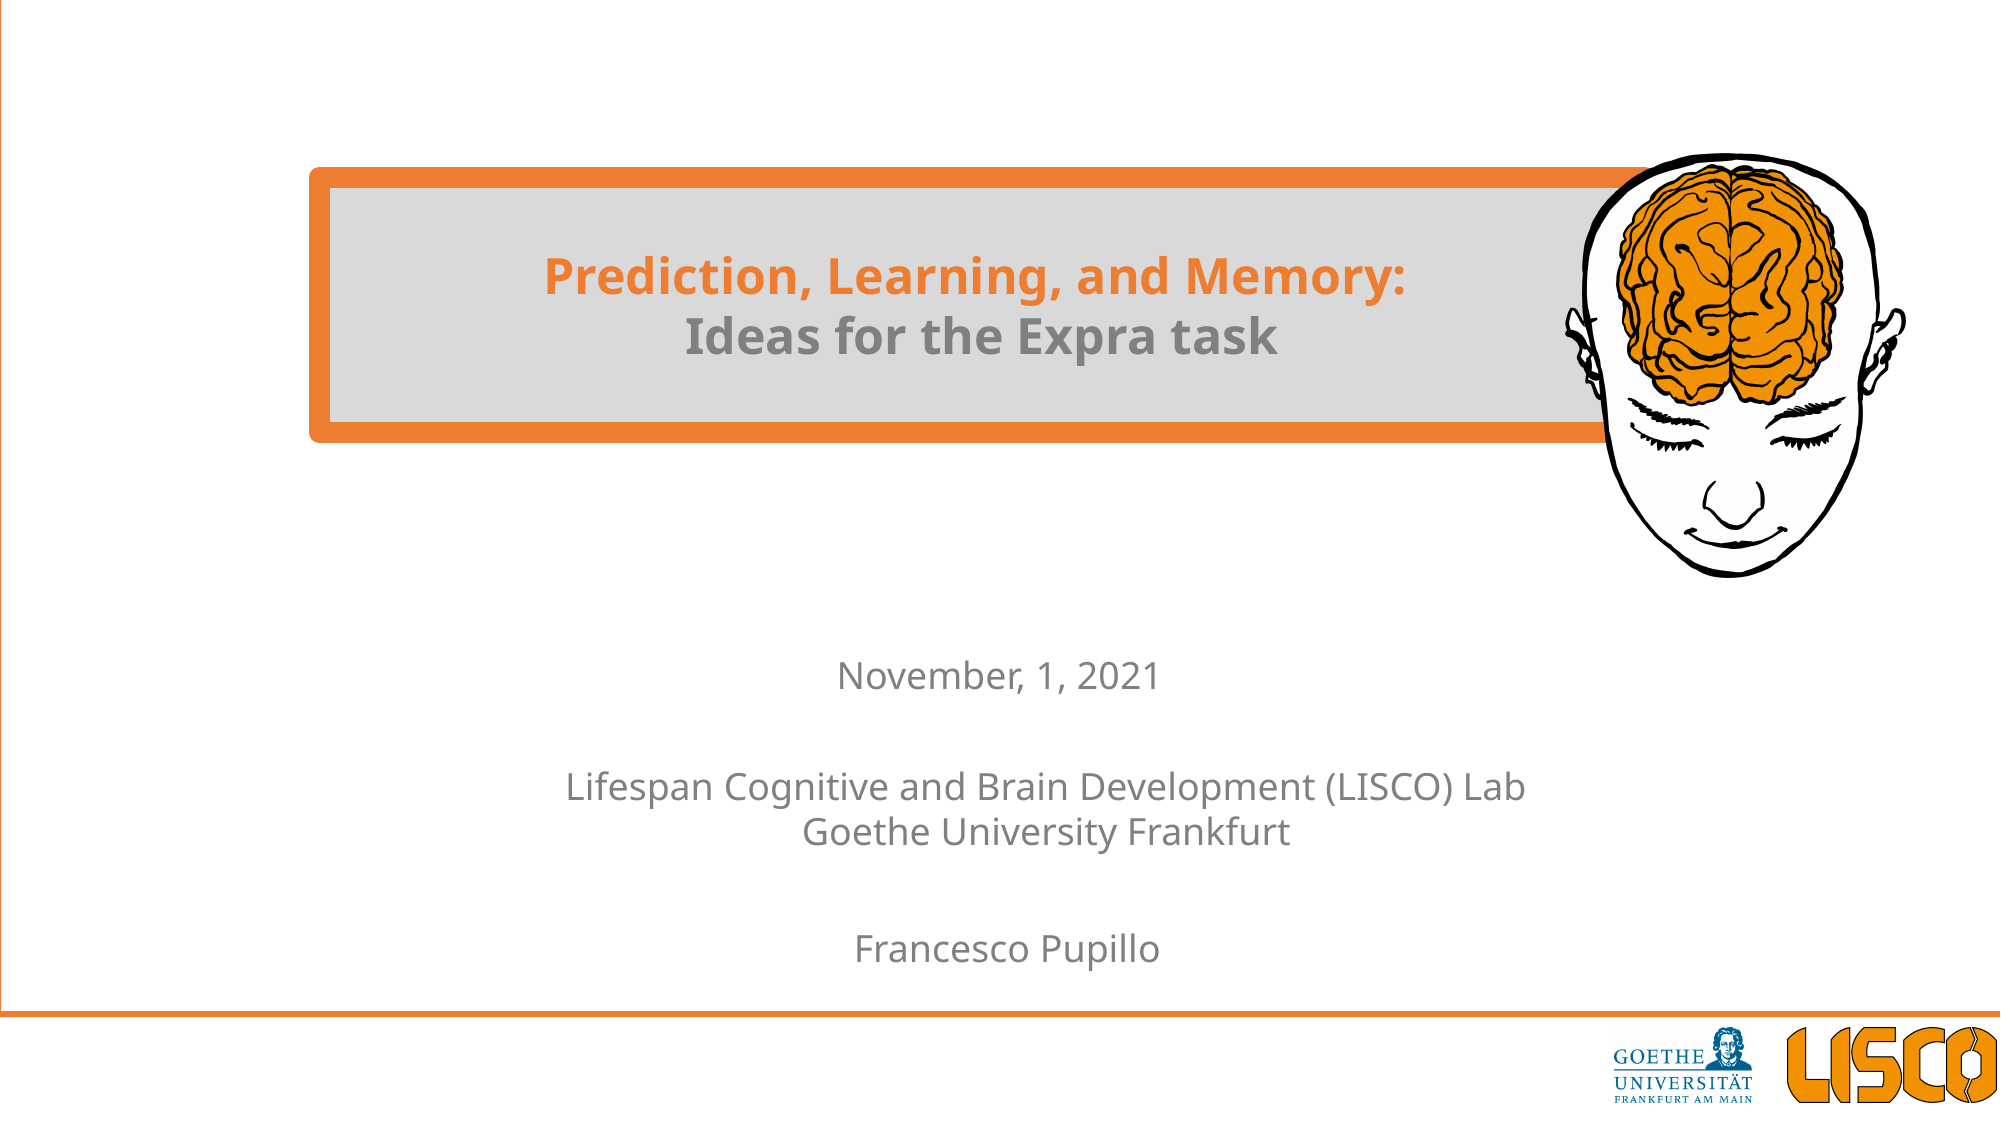

Prediction, Learning, and Memory:
Ideas for the Expra task
November, 1, 2021
Lifespan Cognitive and Brain Development (LISCO) Lab
Goethe University Frankfurt
Francesco Pupillo